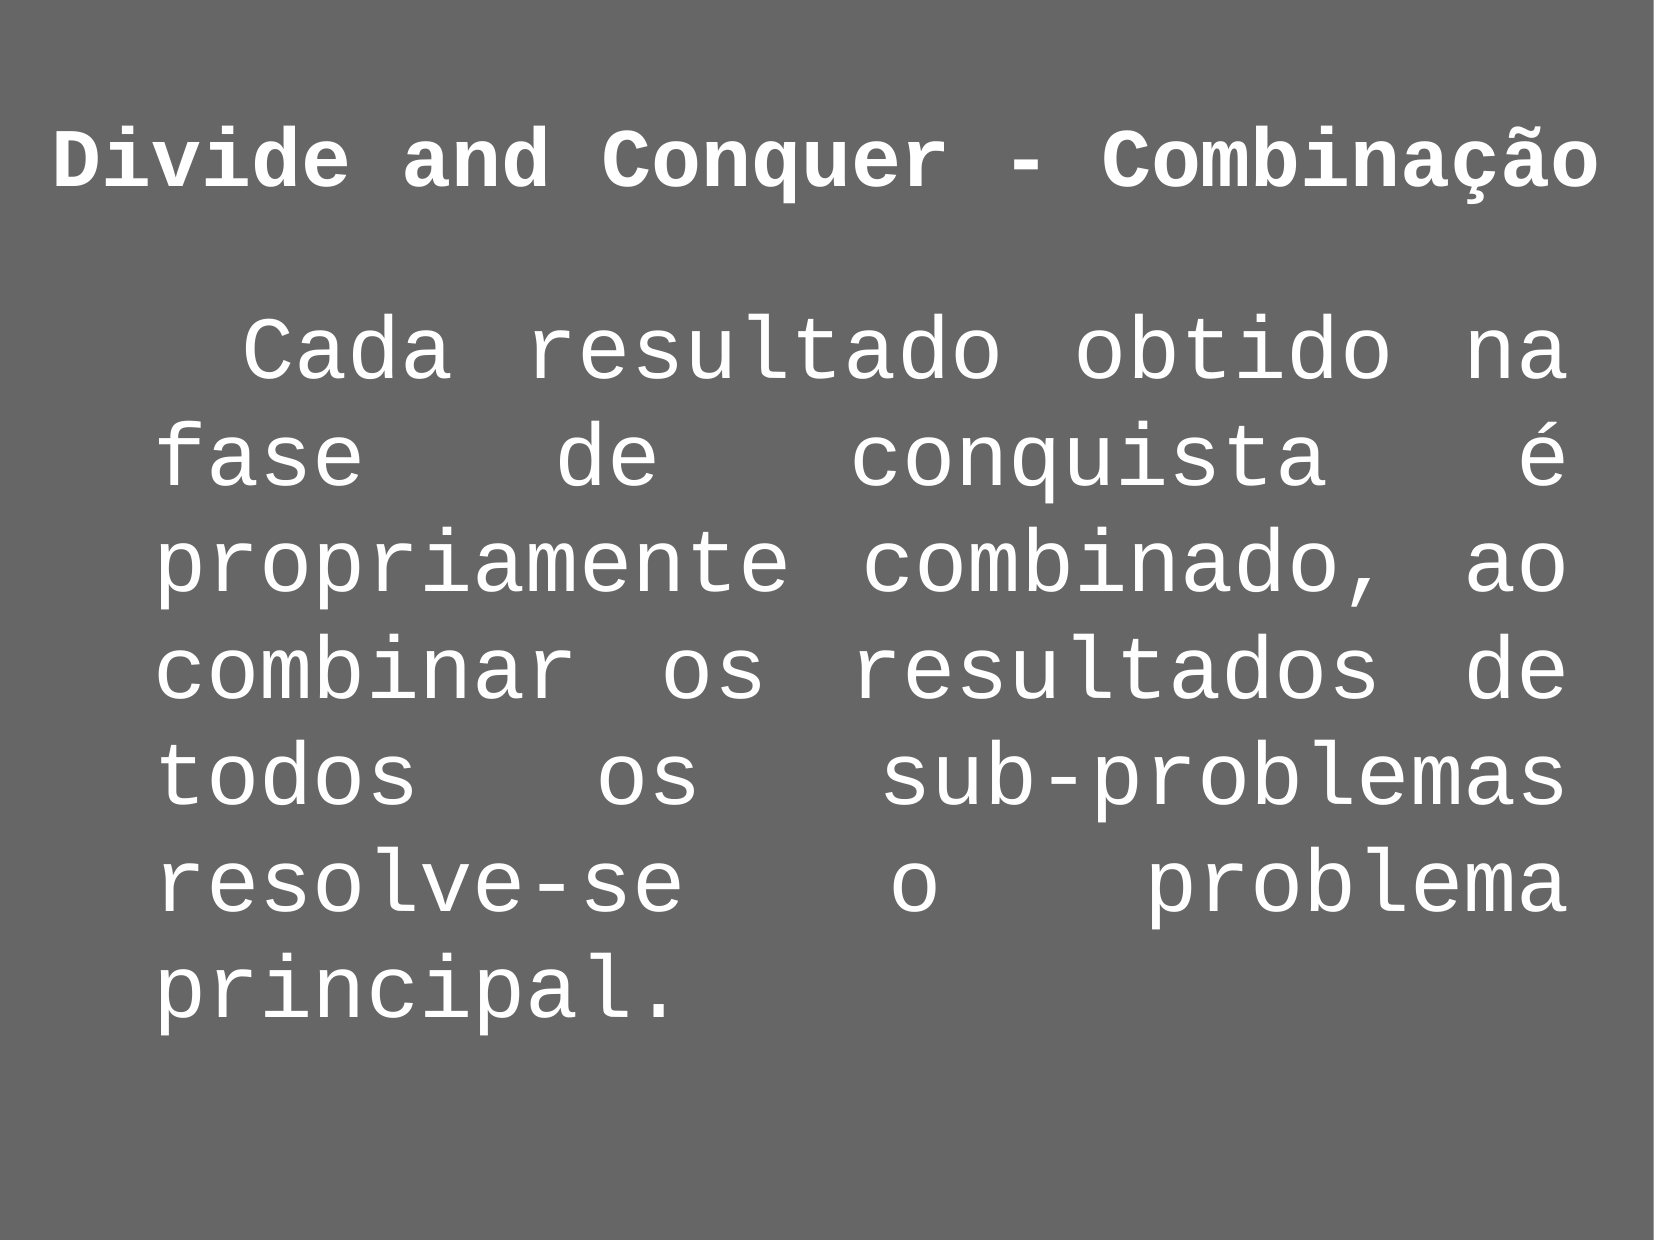

Divide and Conquer - Combinação
 Cada resultado obtido na fase de conquista é propriamente combinado, ao combinar os resultados de todos os sub-problemas resolve-se o problema principal.